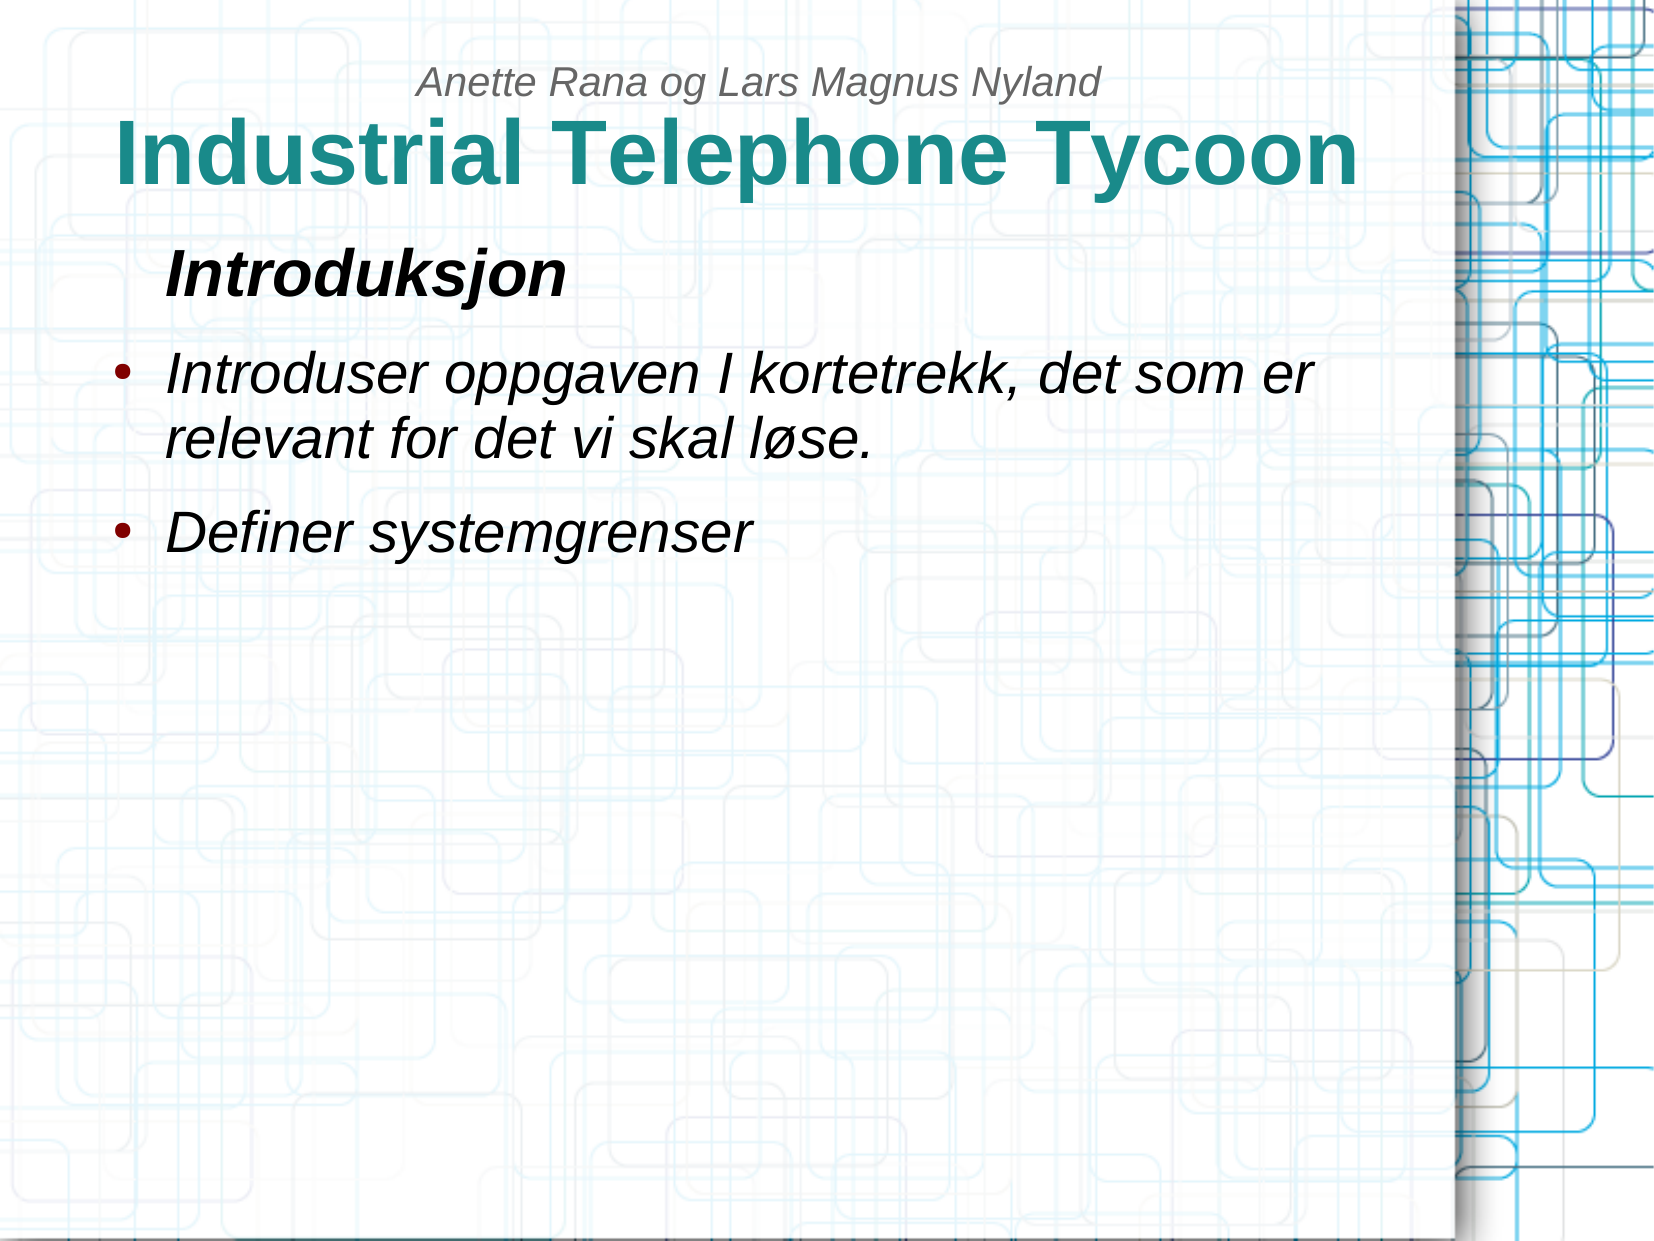

# Industrial Telephone Tycoon
Anette Rana og Lars Magnus Nyland
Introduksjon
Introduser oppgaven I kortetrekk, det som er relevant for det vi skal løse.
Definer systemgrenser